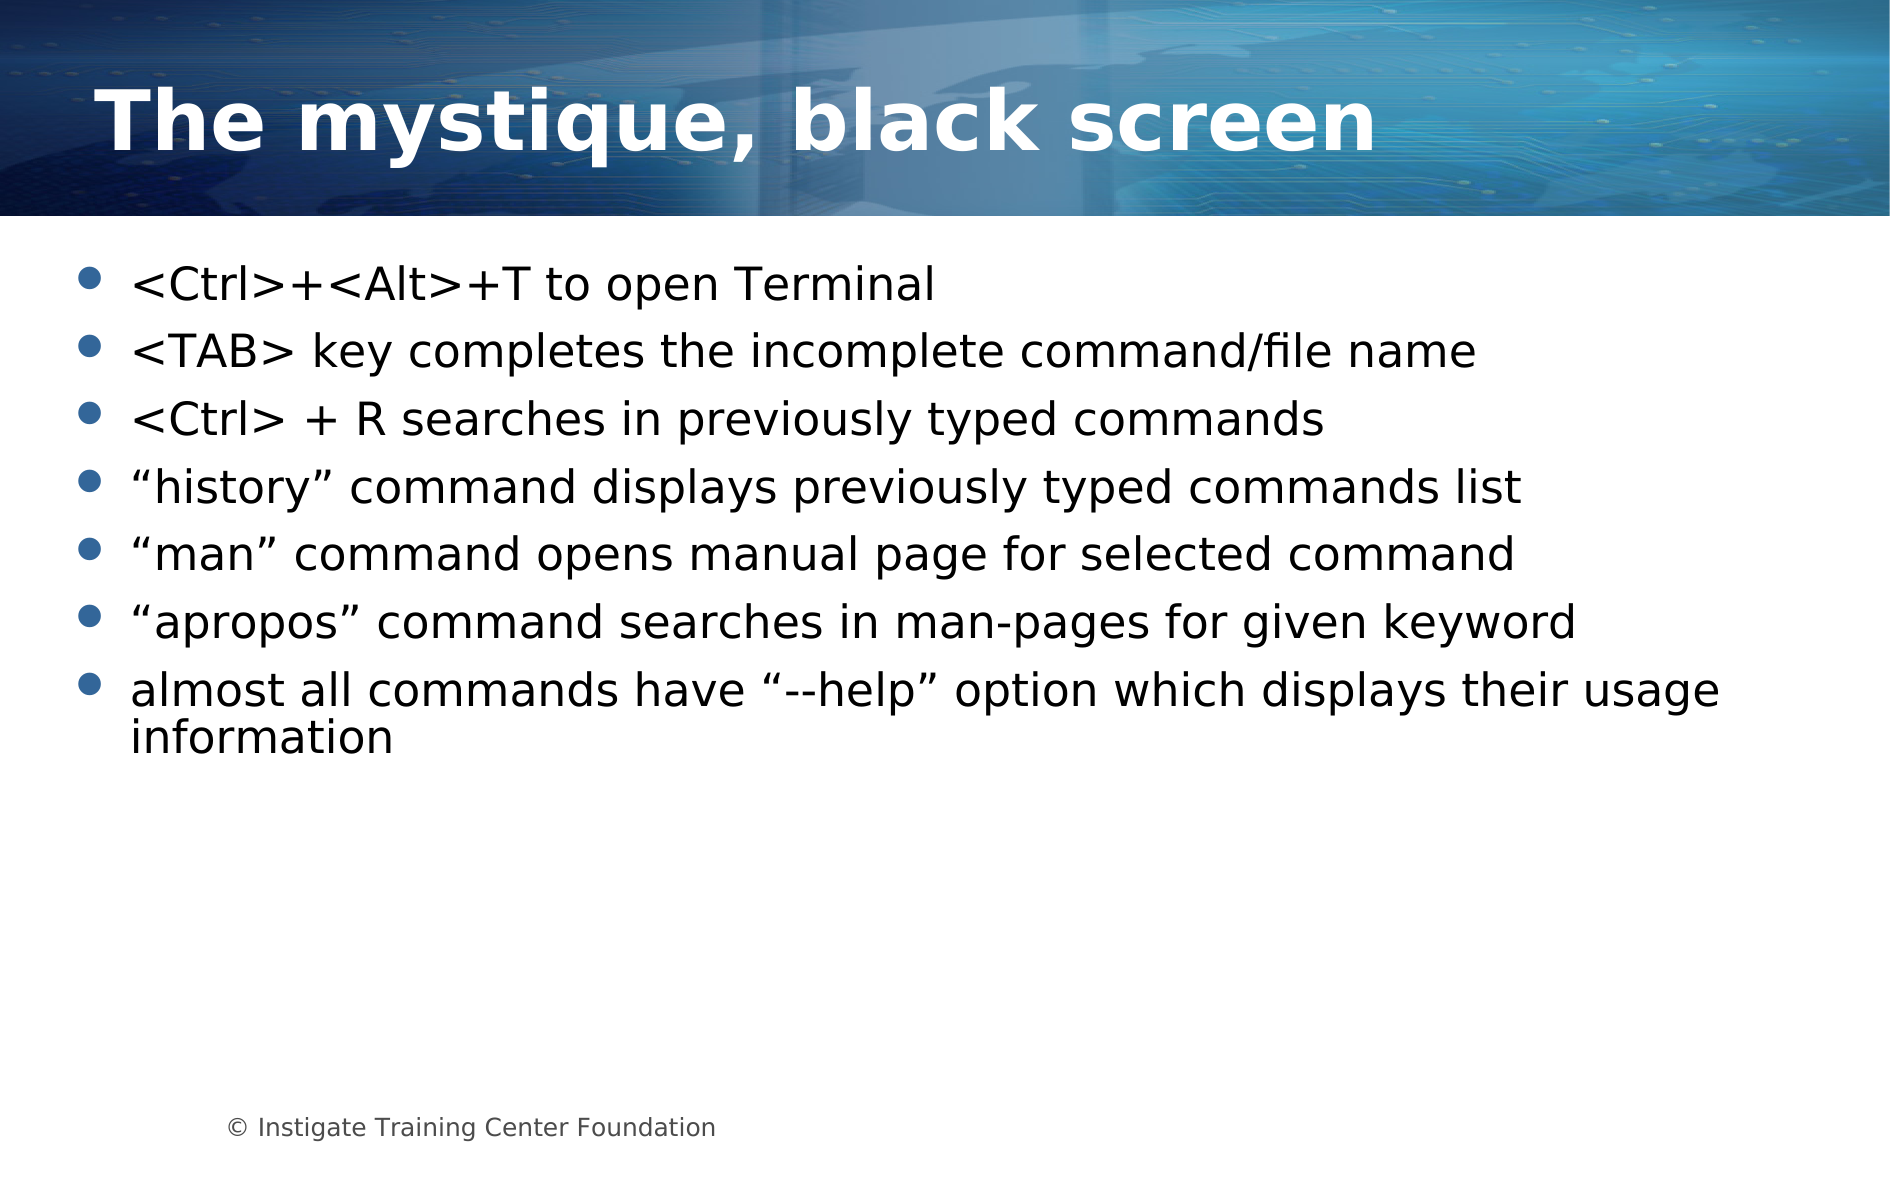

# The mystique, black screen
<Ctrl>+<Alt>+T to open Terminal
<TAB> key completes the incomplete command/file name
<Ctrl> + R searches in previously typed commands
“history” command displays previously typed commands list
“man” command opens manual page for selected command
“apropos” command searches in man-pages for given keyword
almost all commands have “--help” option which displays their usage information